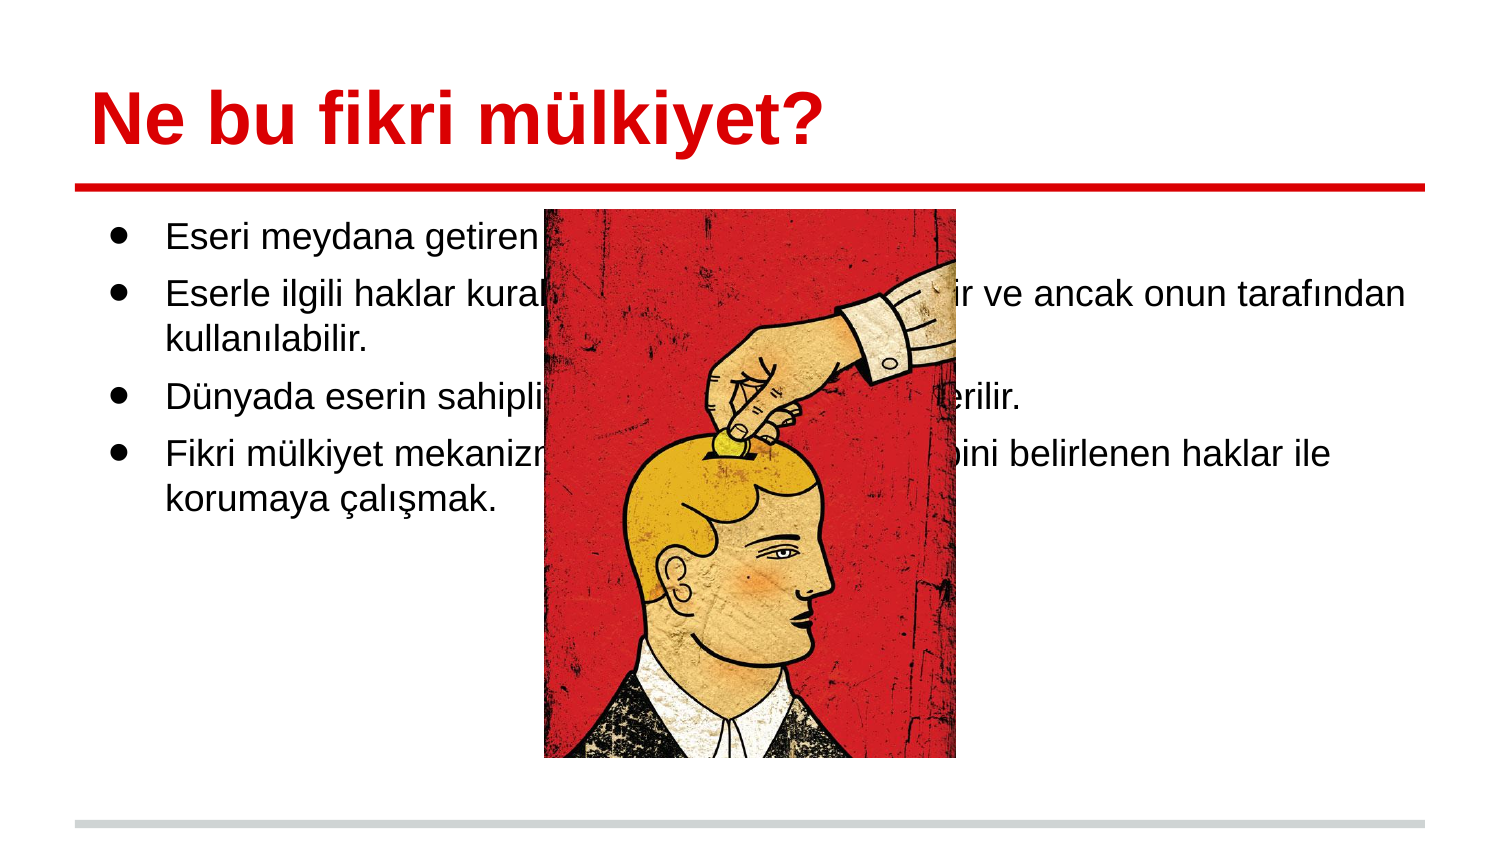

# Ne bu fikri mülkiyet?
Eseri meydana getiren kişi onun sahibidir.
Eserle ilgili haklar kural olarak eser sahibine aittir ve ancak onun tarafından kullanılabilir.
Dünyada eserin sahipli olduğu © işareti ile gösterilir.
Fikri mülkiyet mekanizmasının amacı eser sahibini belirlenen haklar ile korumaya çalışmak.